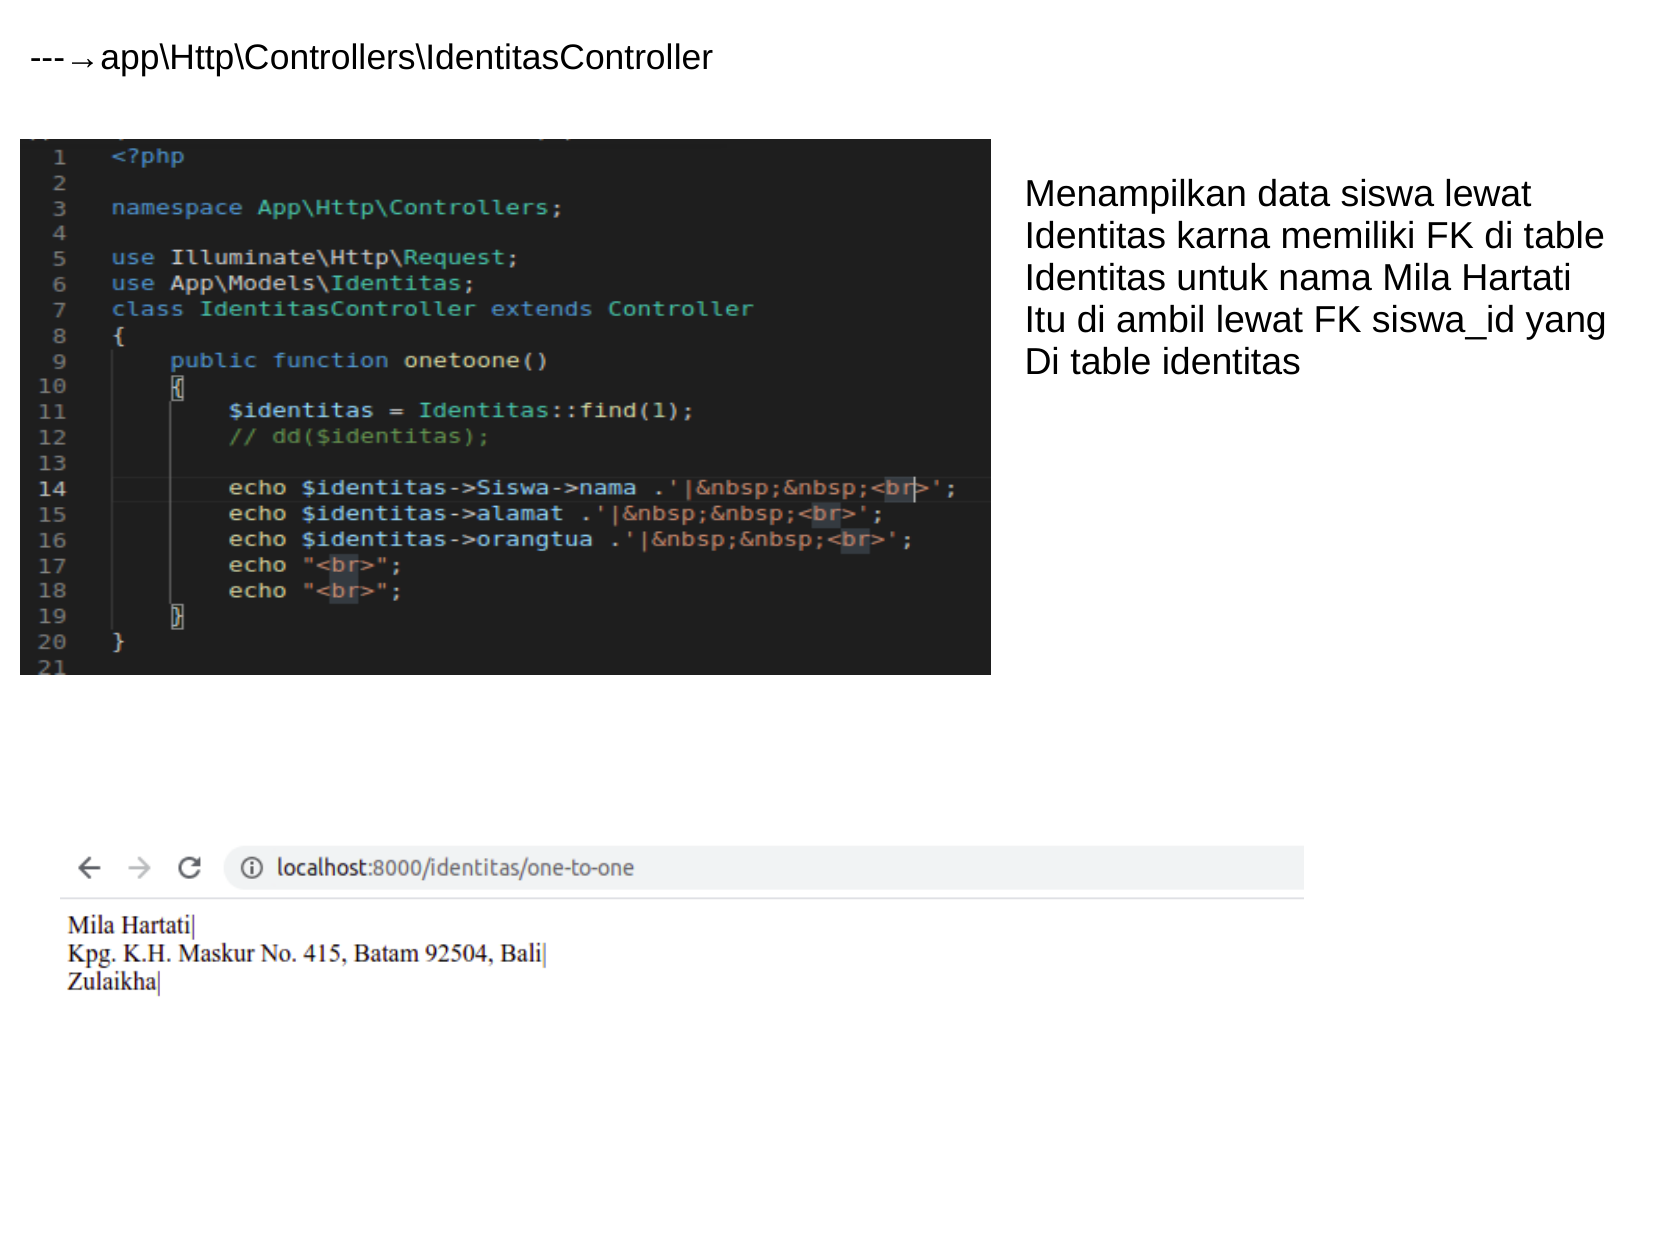

---→app\Http\Controllers\IdentitasController
Menampilkan data siswa lewat
Identitas karna memiliki FK di table
Identitas untuk nama Mila Hartati
Itu di ambil lewat FK siswa_id yang
Di table identitas